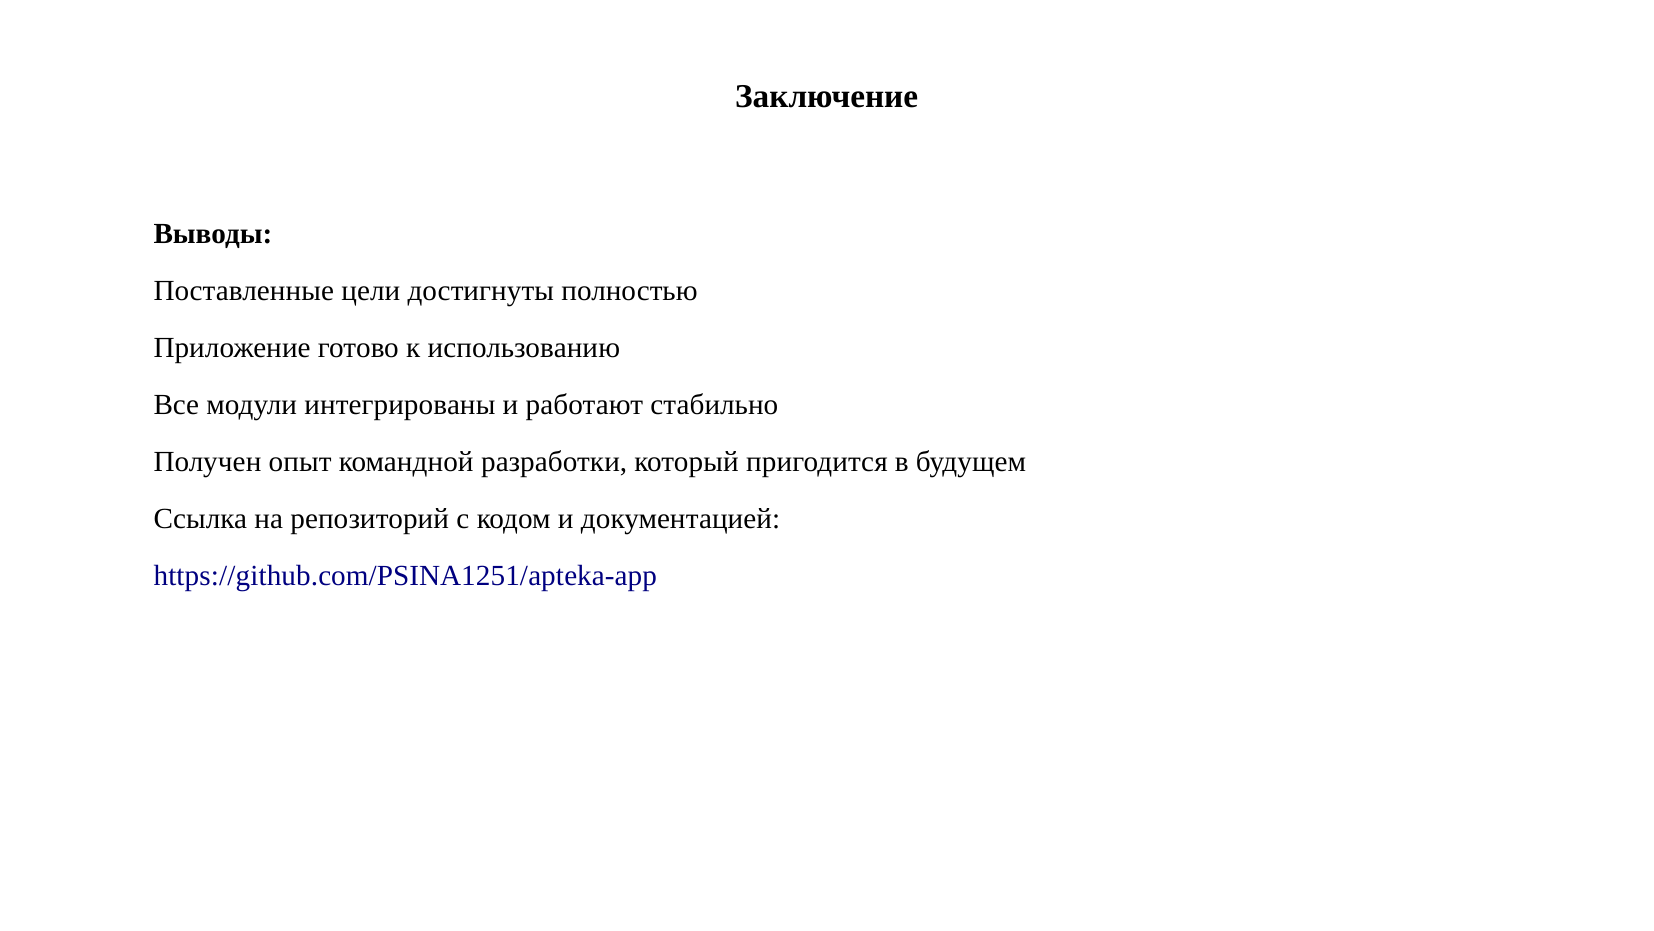

# Заключение
Выводы:
Поставленные цели достигнуты полностью
Приложение готово к использованию
Все модули интегрированы и работают стабильно
Получен опыт командной разработки, который пригодится в будущем
Ссылка на репозиторий с кодом и документацией:
https://github.com/PSINA1251/apteka-app